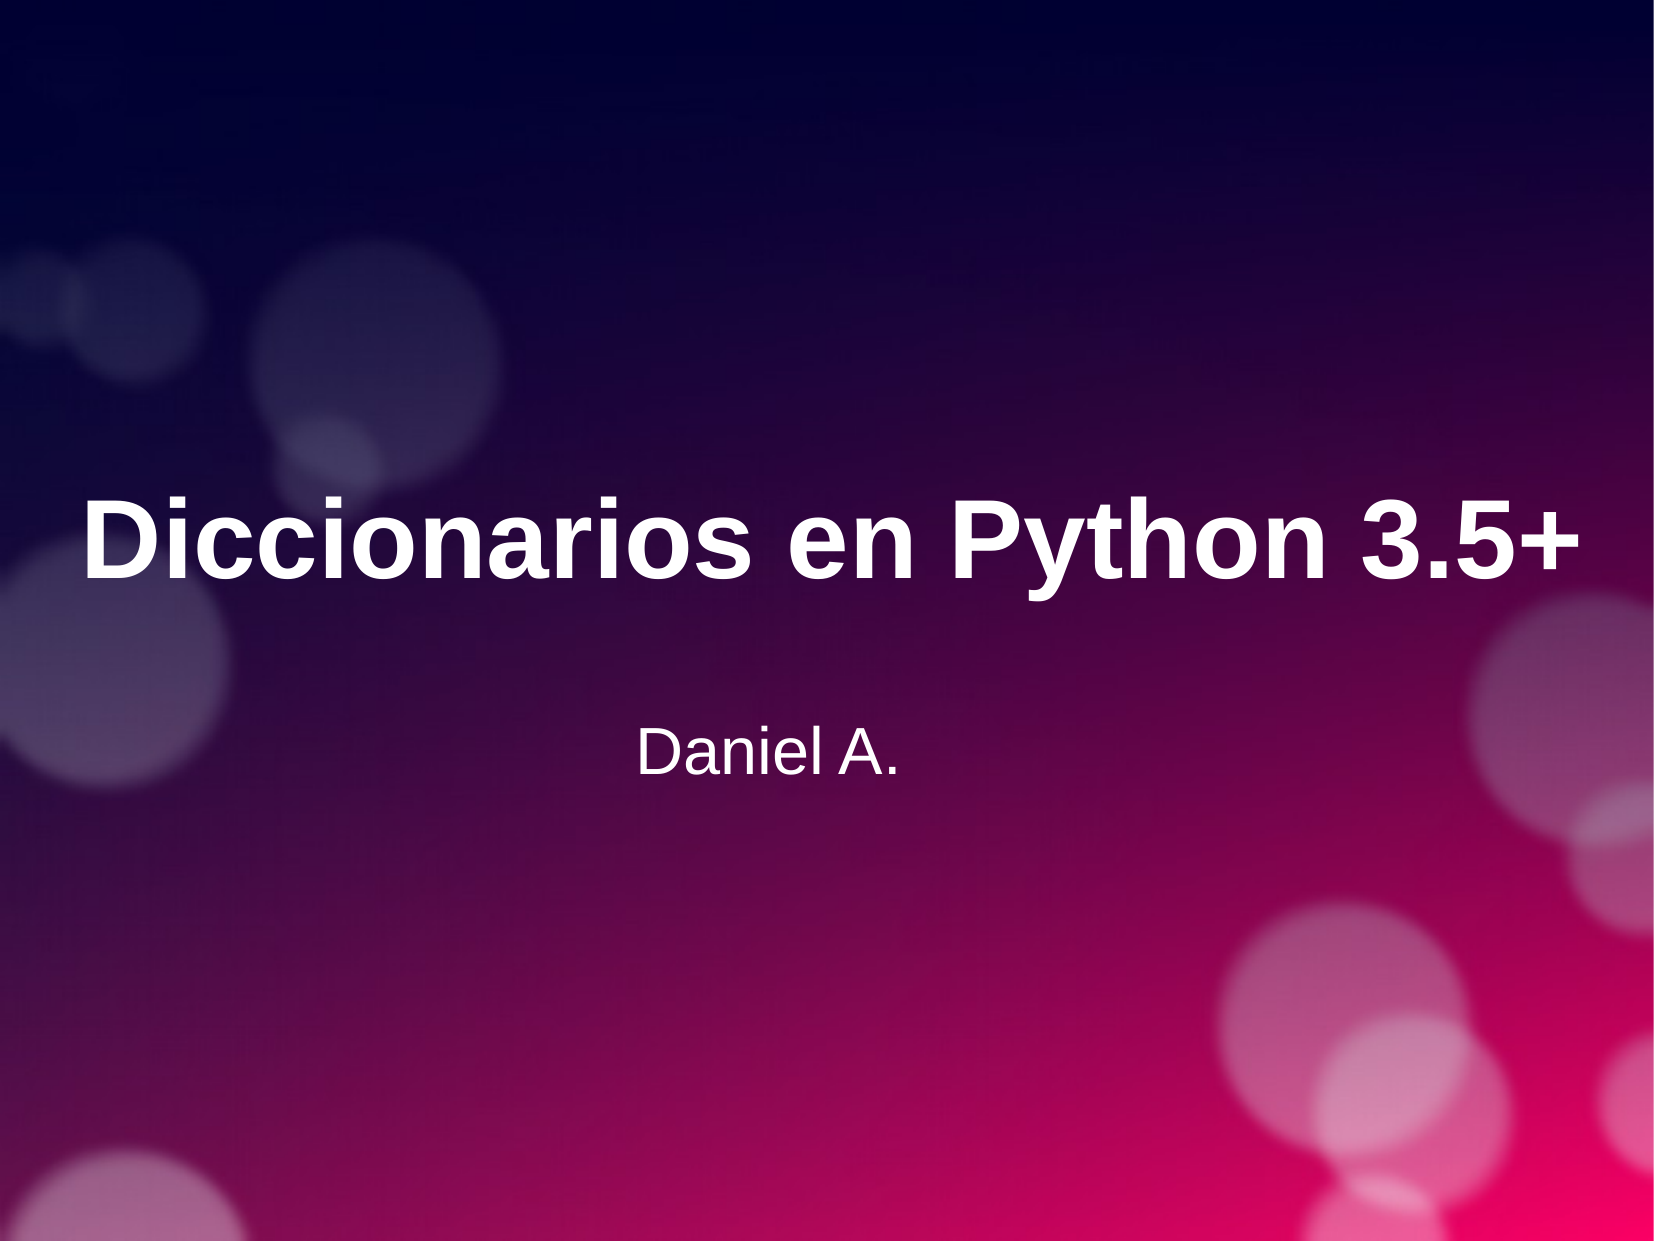

# Diccionarios en Python 3.5+
Daniel A.